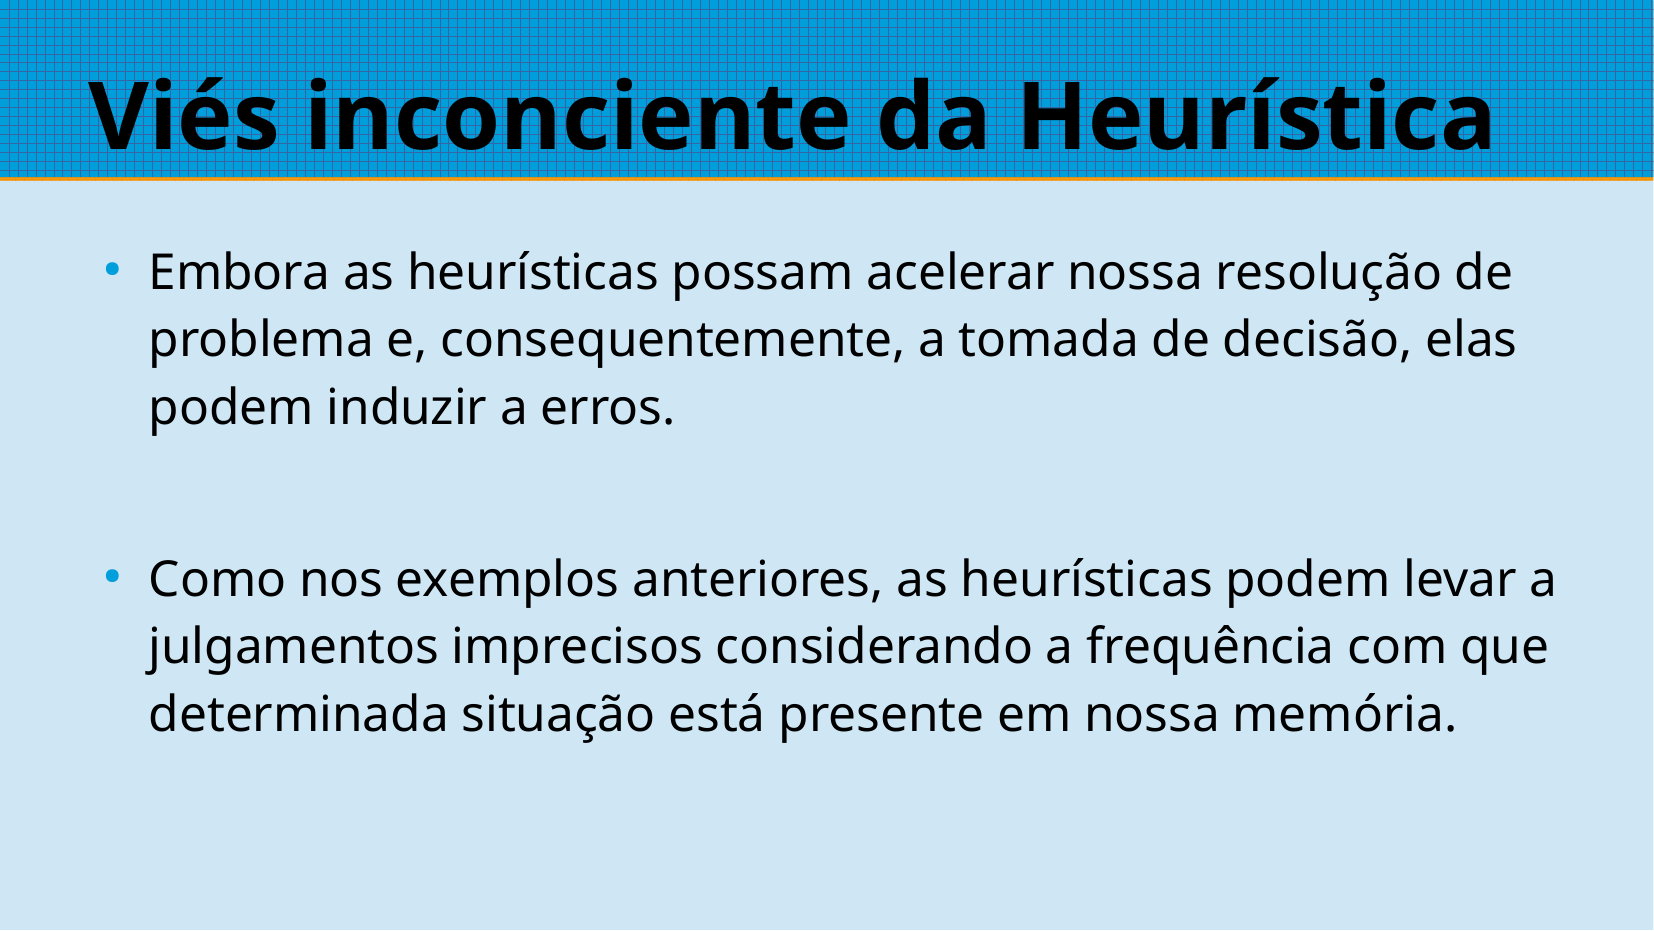

# Viés inconciente da Heurística
Embora as heurísticas possam acelerar nossa resolução de problema e, consequentemente, a tomada de decisão, elas podem induzir a erros.
Como nos exemplos anteriores, as heurísticas podem levar a julgamentos imprecisos considerando a frequência com que determinada situação está presente em nossa memória.